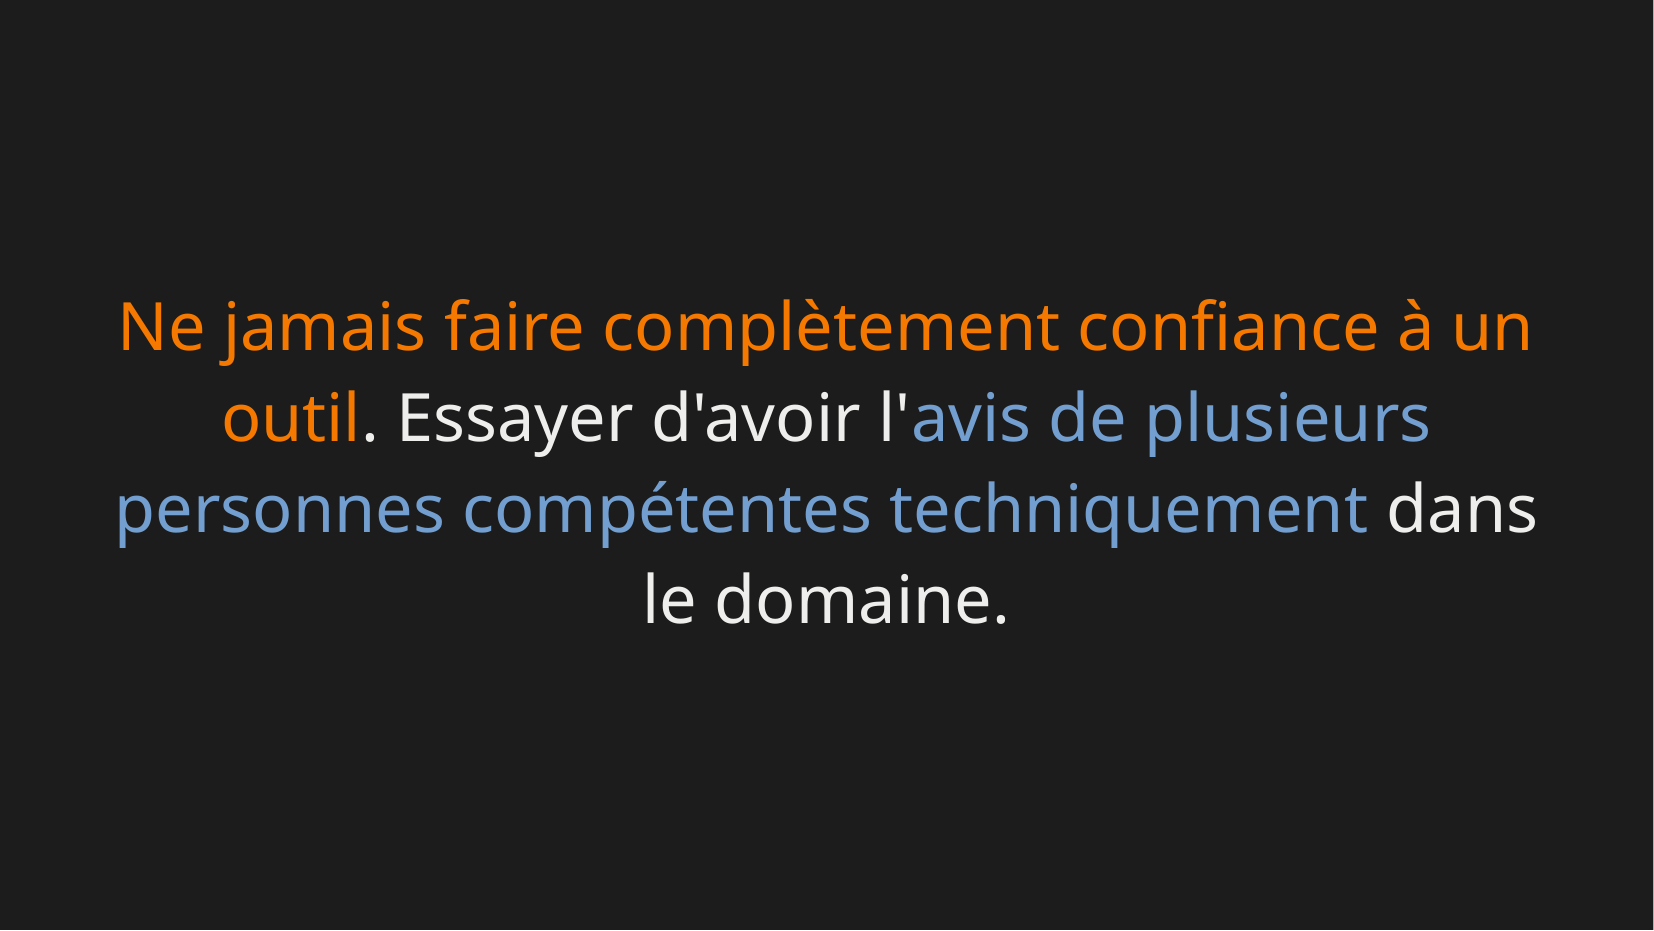

# Ne jamais faire complètement confiance à un outil. Essayer d'avoir l'avis de plusieurs personnes compétentes techniquement dans le domaine.